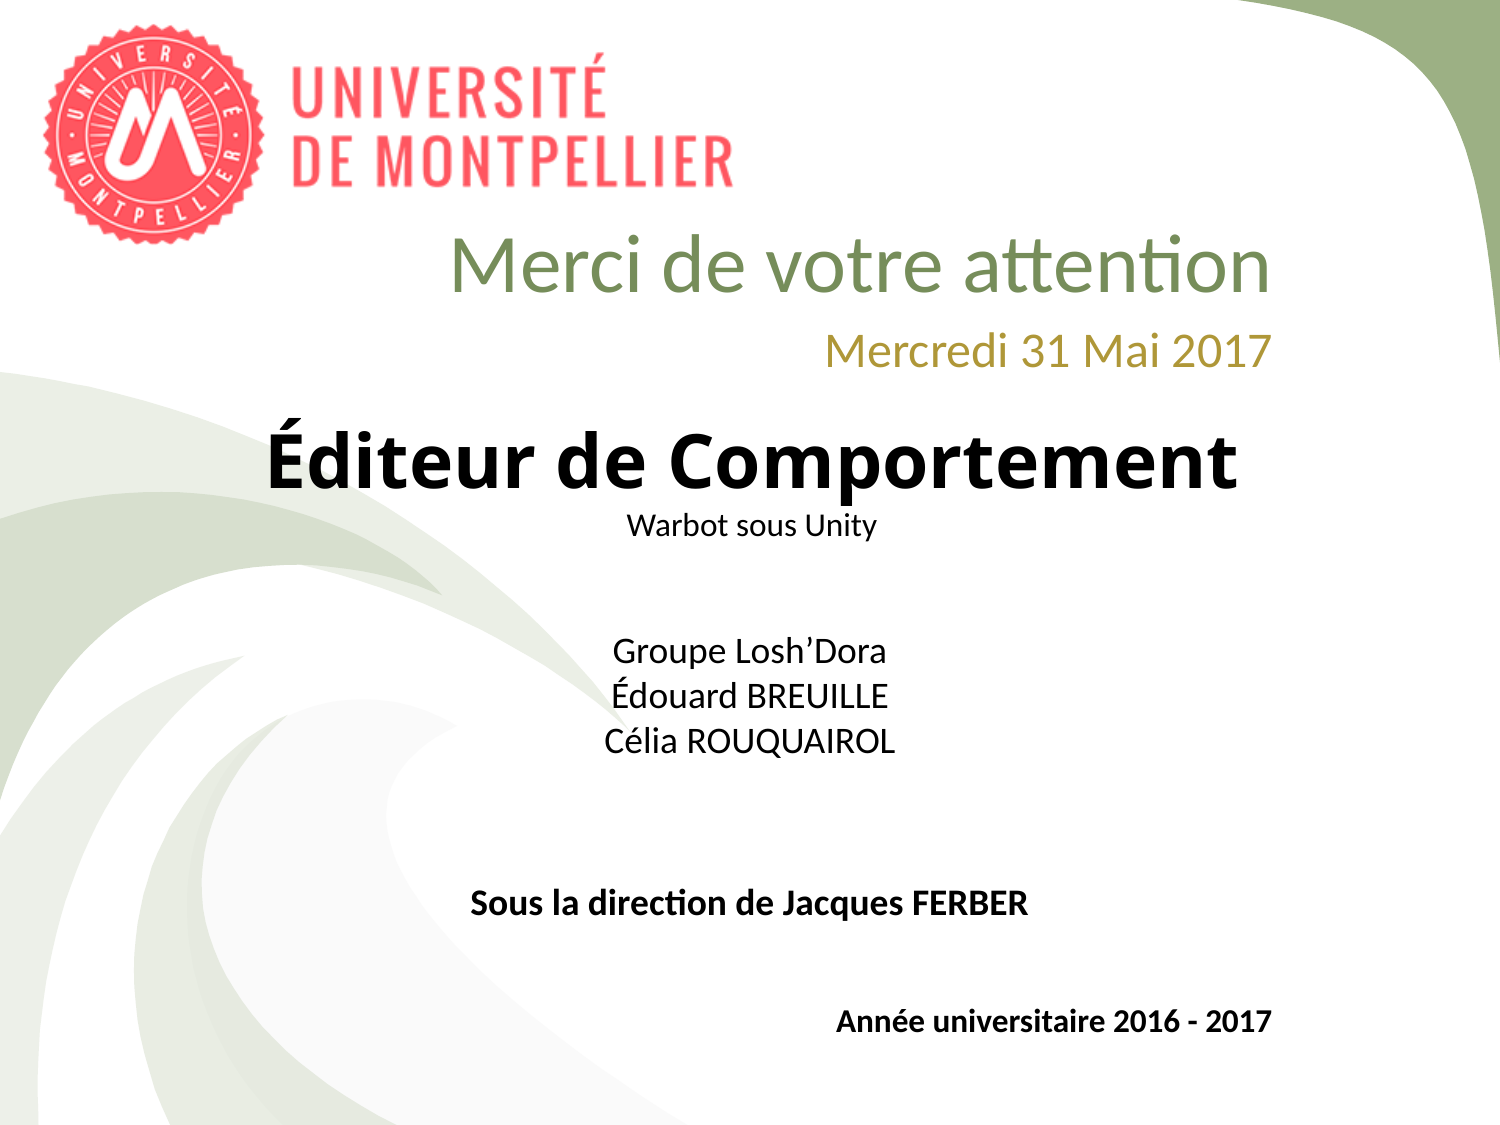

# Merci de votre attention
Mercredi 31 Mai 2017
Éditeur de Comportement
Warbot sous Unity
Groupe Losh’Dora
Édouard BREUILLE
Célia ROUQUAIROL
Sous la direction de Jacques FERBER
Année universitaire 2016 - 2017